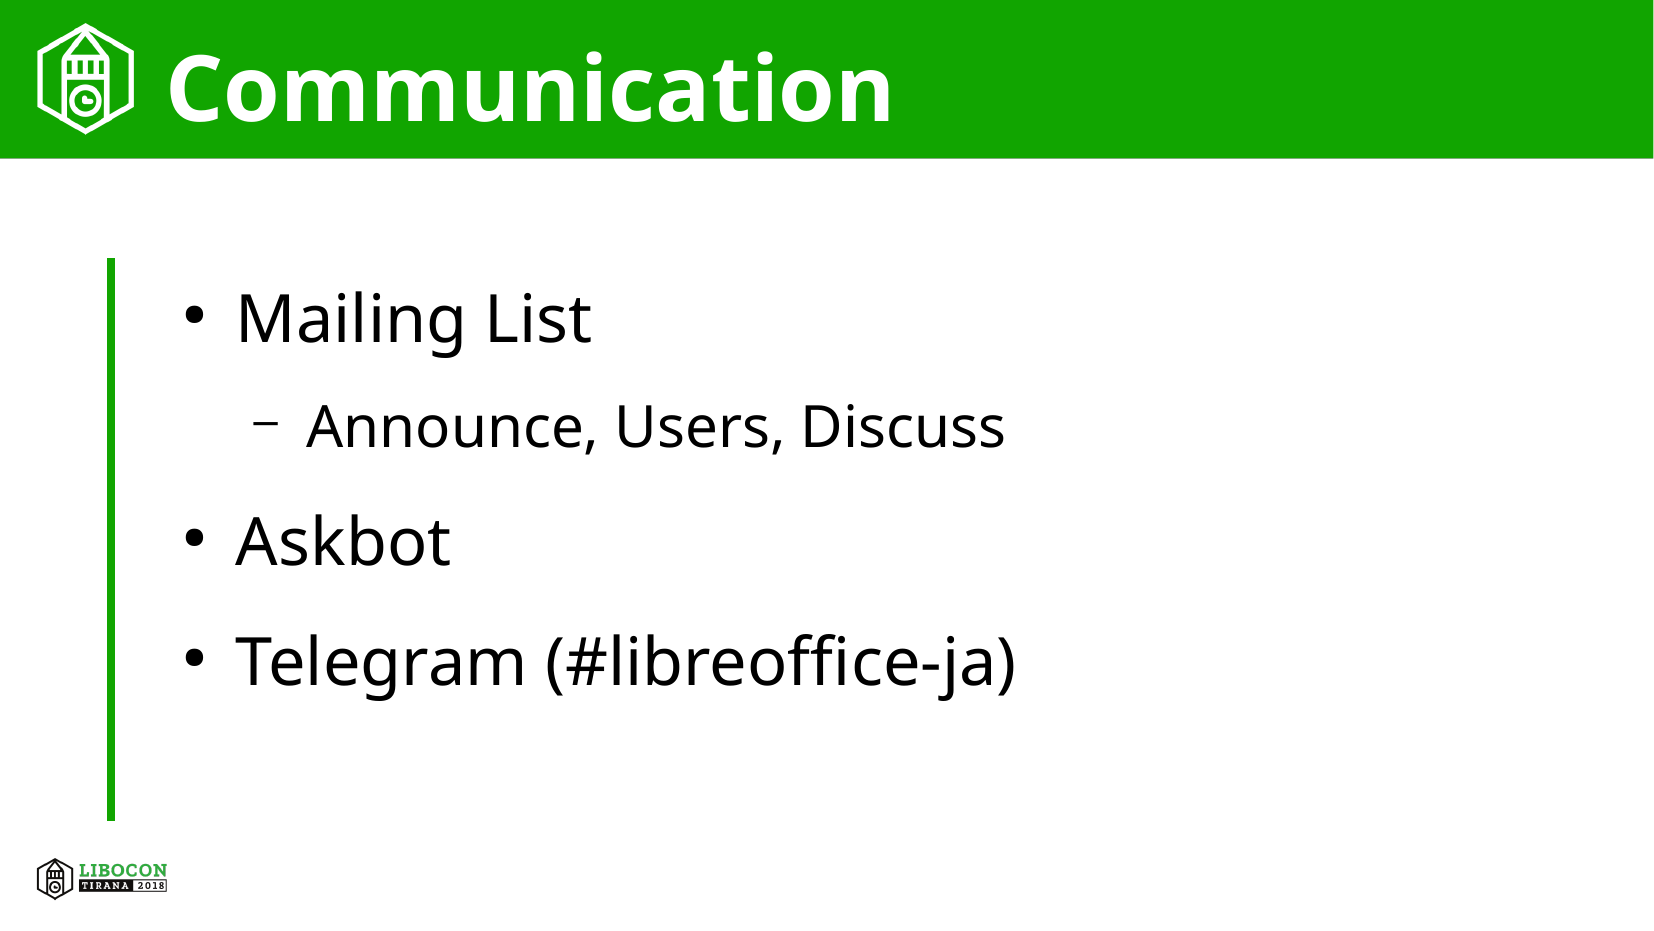

# Communication
Mailing List
Announce, Users, Discuss
Askbot
Telegram (#libreoffice-ja)